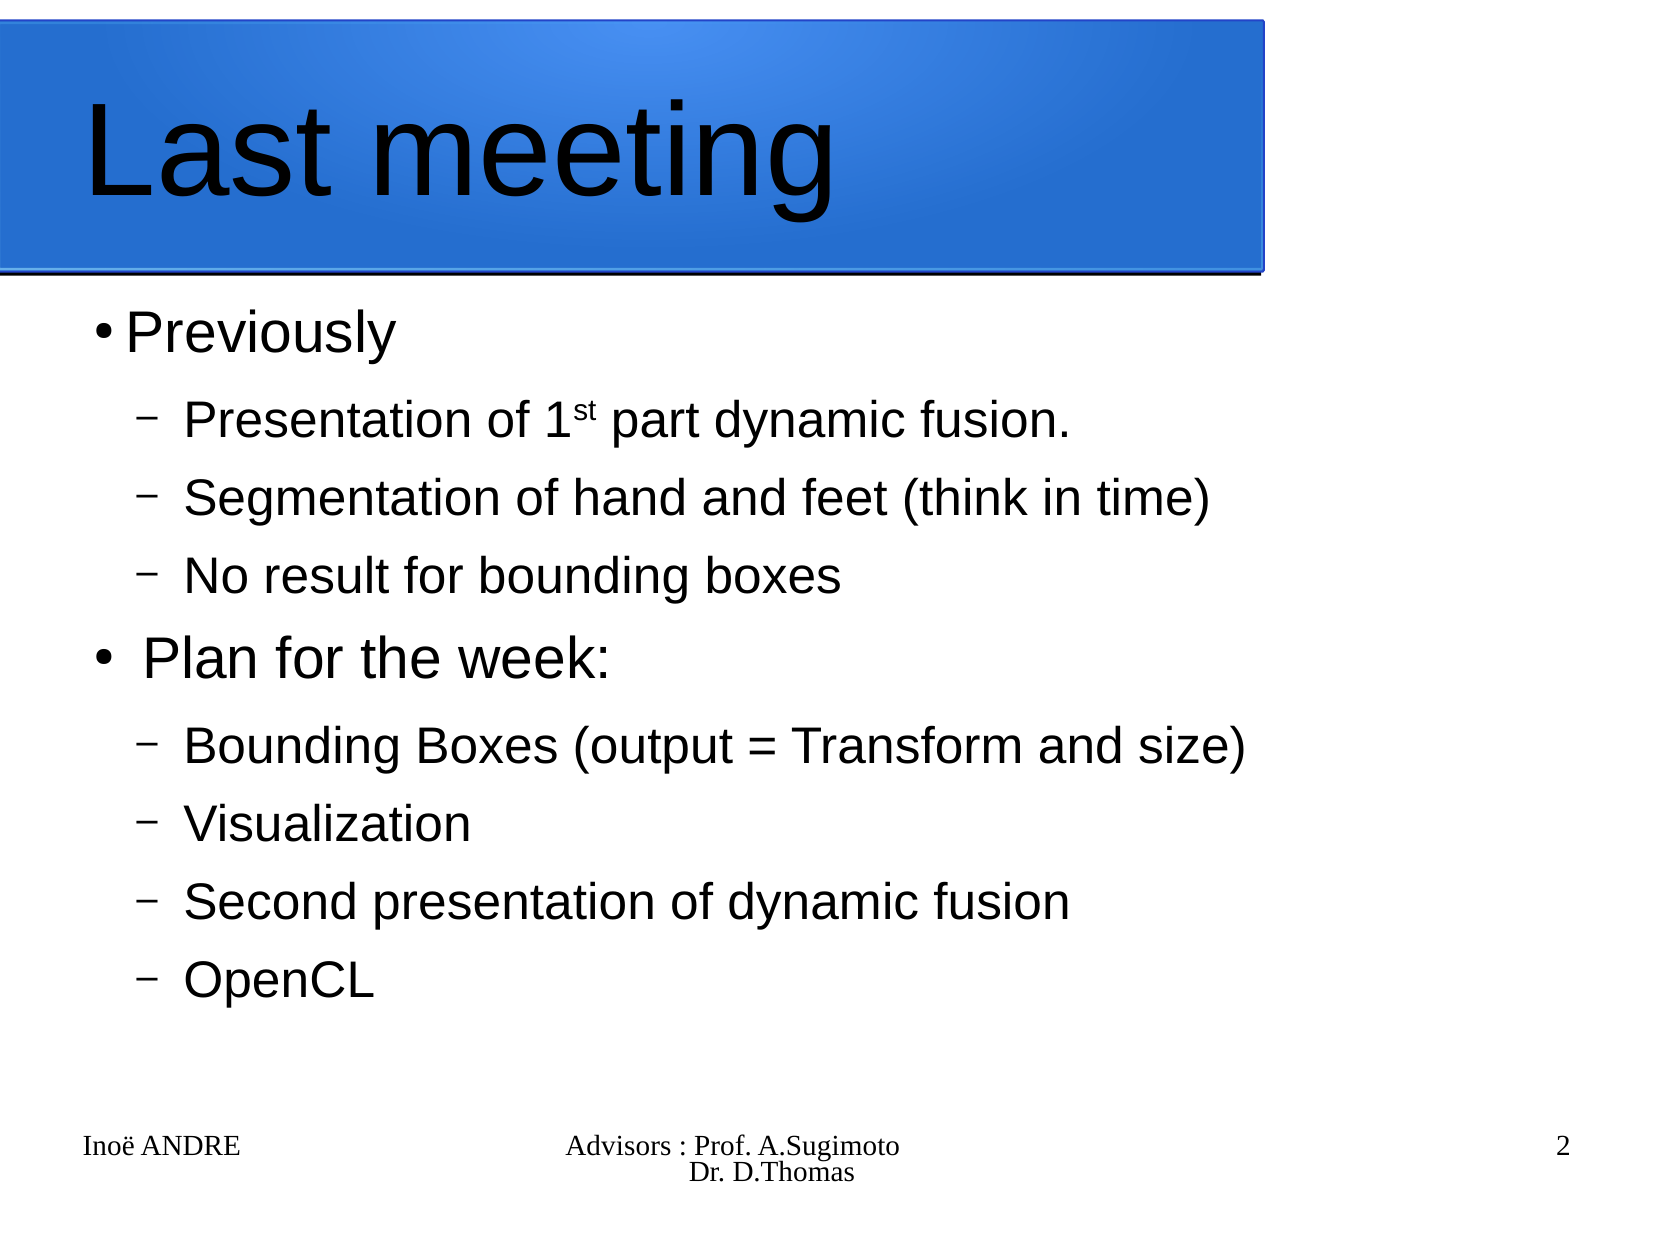

# Last meeting
Previously
 Presentation of 1st part dynamic fusion.
 Segmentation of hand and feet (think in time)
 No result for bounding boxes
 Plan for the week:
 Bounding Boxes (output = Transform and size)
 Visualization
 Second presentation of dynamic fusion
 OpenCL
Inoë ANDRE
Advisors : Prof. A.Sugimoto Dr. D.Thomas
2